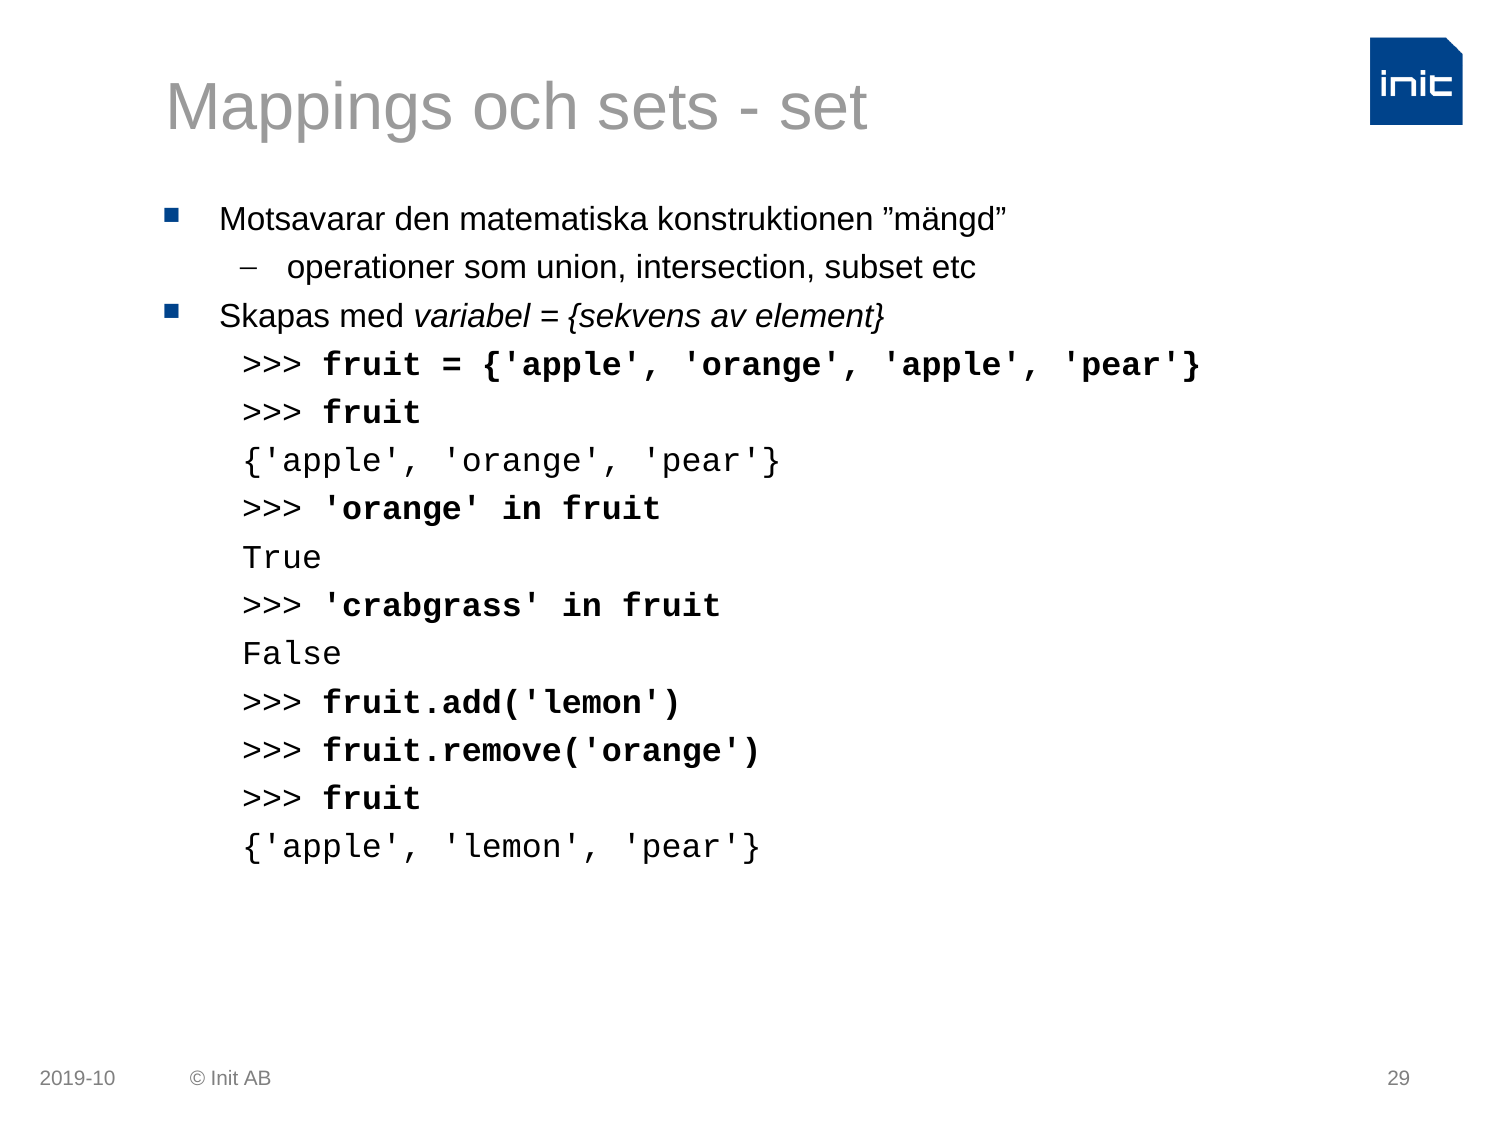

Mappings och sets - set
Motsavarar den matematiska konstruktionen ”mängd”
operationer som union, intersection, subset etc
Skapas med variabel = {sekvens av element}
>>> fruit = {'apple', 'orange', 'apple', 'pear'}
>>> fruit
{'apple', 'orange', 'pear'}
>>> 'orange' in fruit
True
>>> 'crabgrass' in fruit
False
>>> fruit.add('lemon')
>>> fruit.remove('orange')
>>> fruit
{'apple', 'lemon', 'pear'}
2019-10
© Init AB